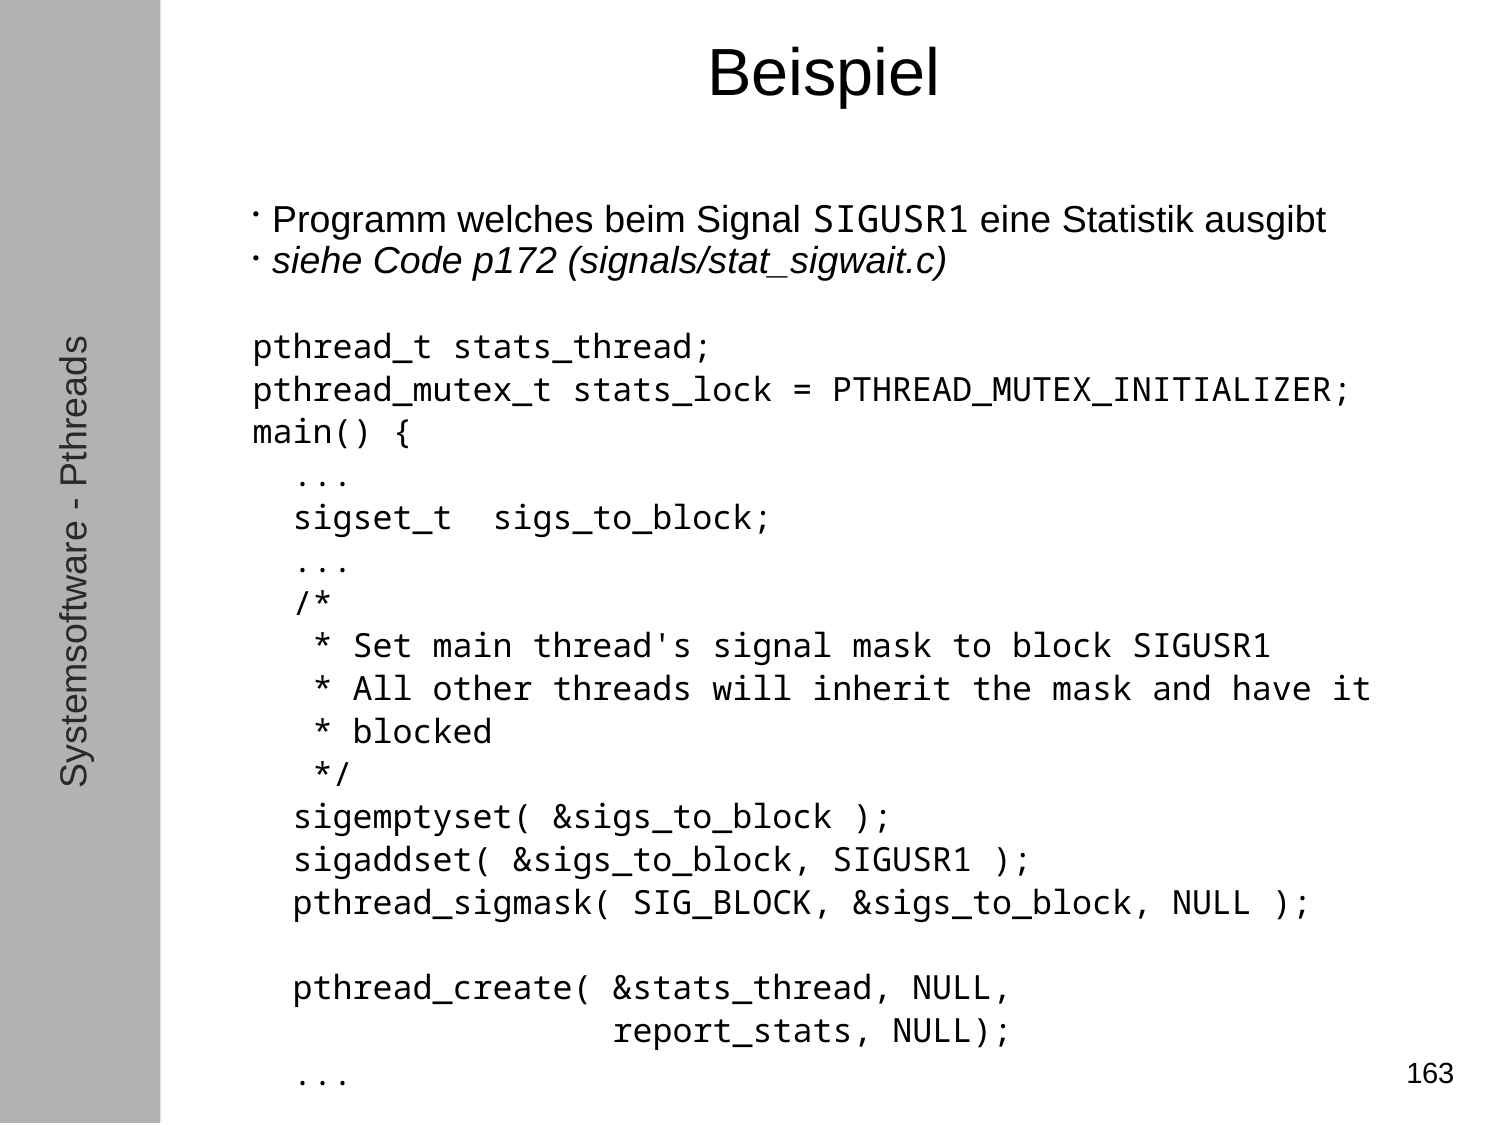

Beispiel
Programm welches beim Signal SIGUSR1 eine Statistik ausgibt
siehe Code p172 (signals/stat_sigwait.c)
pthread_t stats_thread;
pthread_mutex_t stats_lock = PTHREAD_MUTEX_INITIALIZER;
main() {
 ...
 sigset_t sigs_to_block;
 ...
 /*
 * Set main thread's signal mask to block SIGUSR1
 * All other threads will inherit the mask and have it
 * blocked
 */
 sigemptyset( &sigs_to_block );
 sigaddset( &sigs_to_block, SIGUSR1 );
 pthread_sigmask( SIG_BLOCK, &sigs_to_block, NULL );
 pthread_create( &stats_thread, NULL,
 report_stats, NULL);
 ...
Systemsoftware - Pthreads